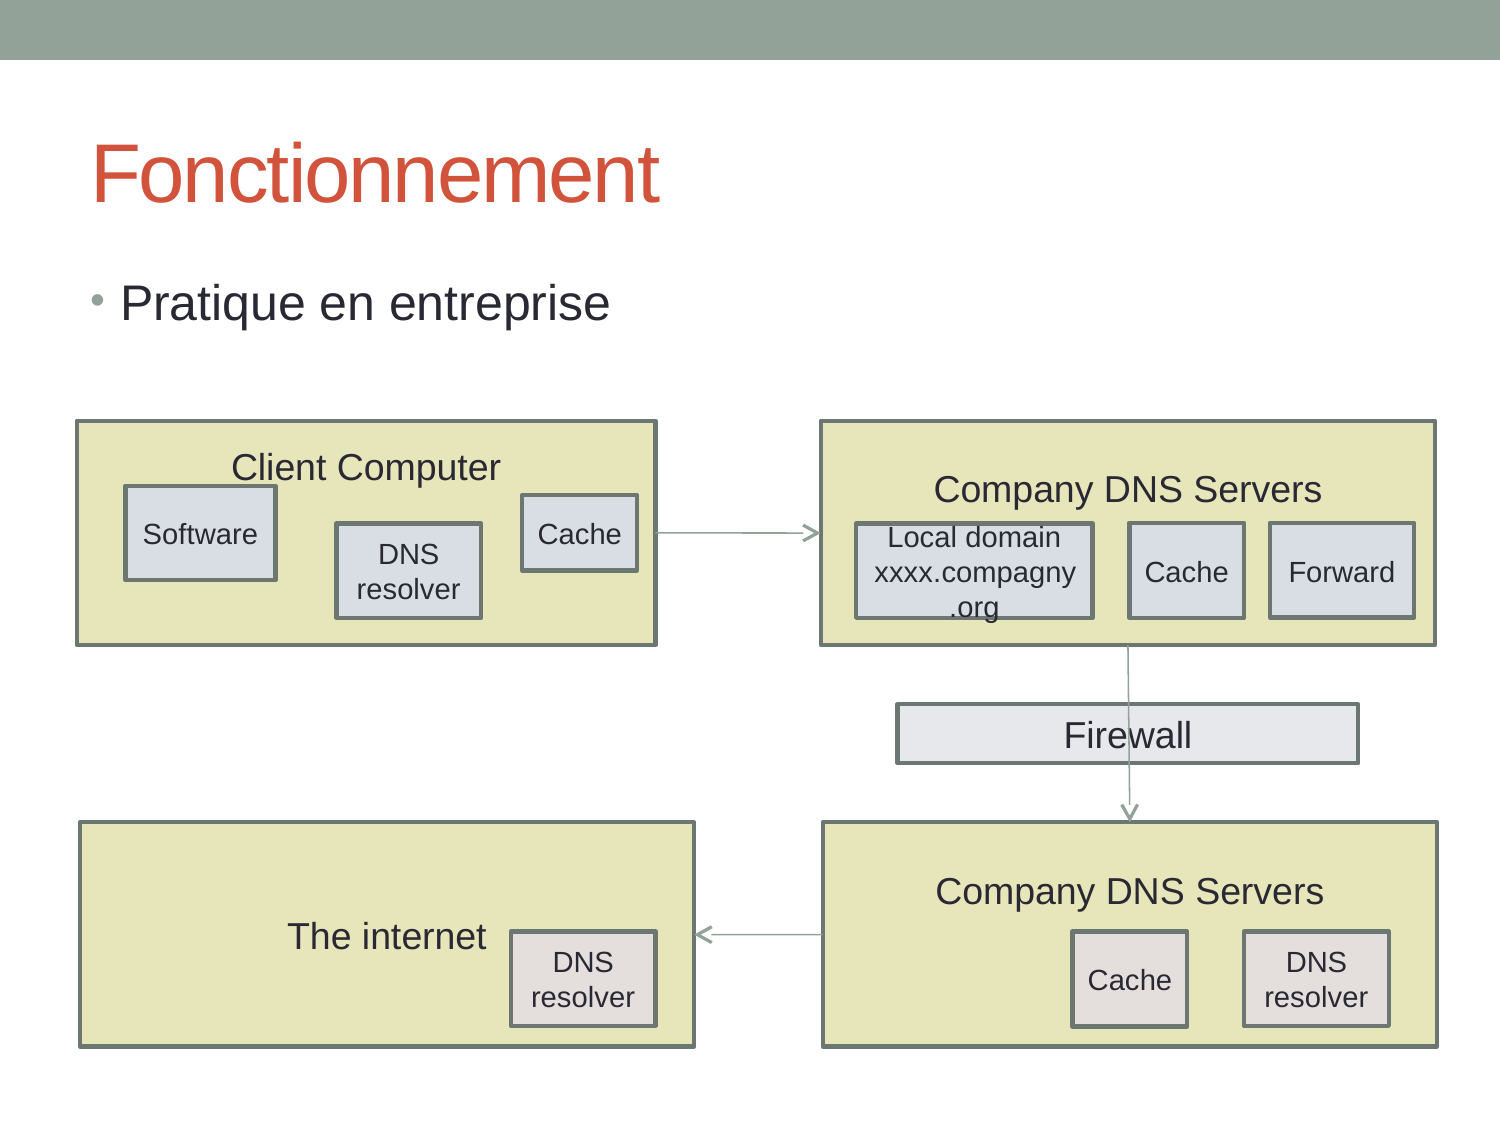

# Fonctionnement
Pratique en entreprise
Client Computer
Company DNS Servers
Software
Cache
Cache
Forward
DNS resolver
Local domain
xxxx.compagny.org
Firewall
The internet
Company DNS Servers
DNS resolver
Cache
DNS resolver